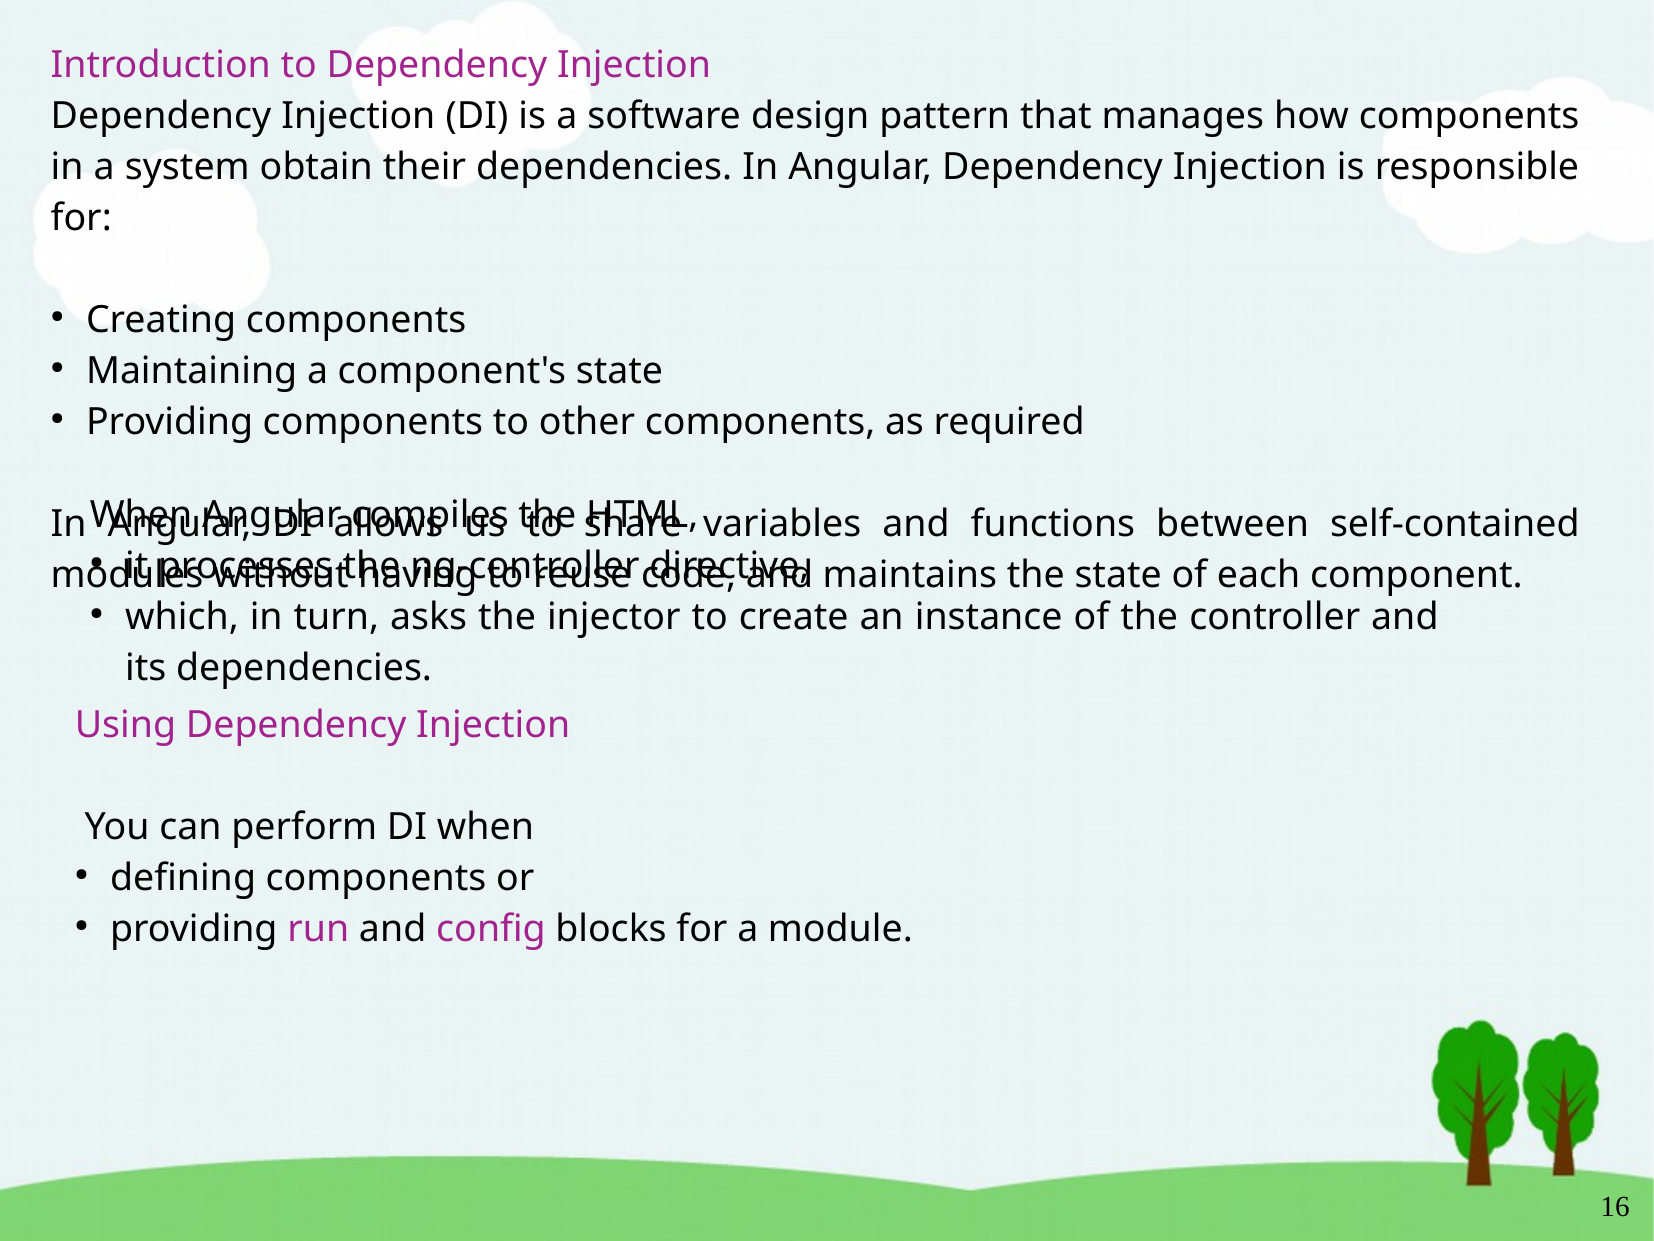

Introduction to Dependency Injection
Dependency Injection (DI) is a software design pattern that manages how components in a system obtain their dependencies. In Angular, Dependency Injection is responsible for:
Creating components
Maintaining a component's state
Providing components to other components, as required
In Angular, DI allows us to share variables and functions between self-contained modules without having to reuse code, and maintains the state of each component.
When Angular compiles the HTML,
it processes the ng-controller directive,
which, in turn, asks the injector to create an instance of the controller and its dependencies.
Using Dependency Injection
 You can perform DI when
defining components or
providing run and config blocks for a module.
16